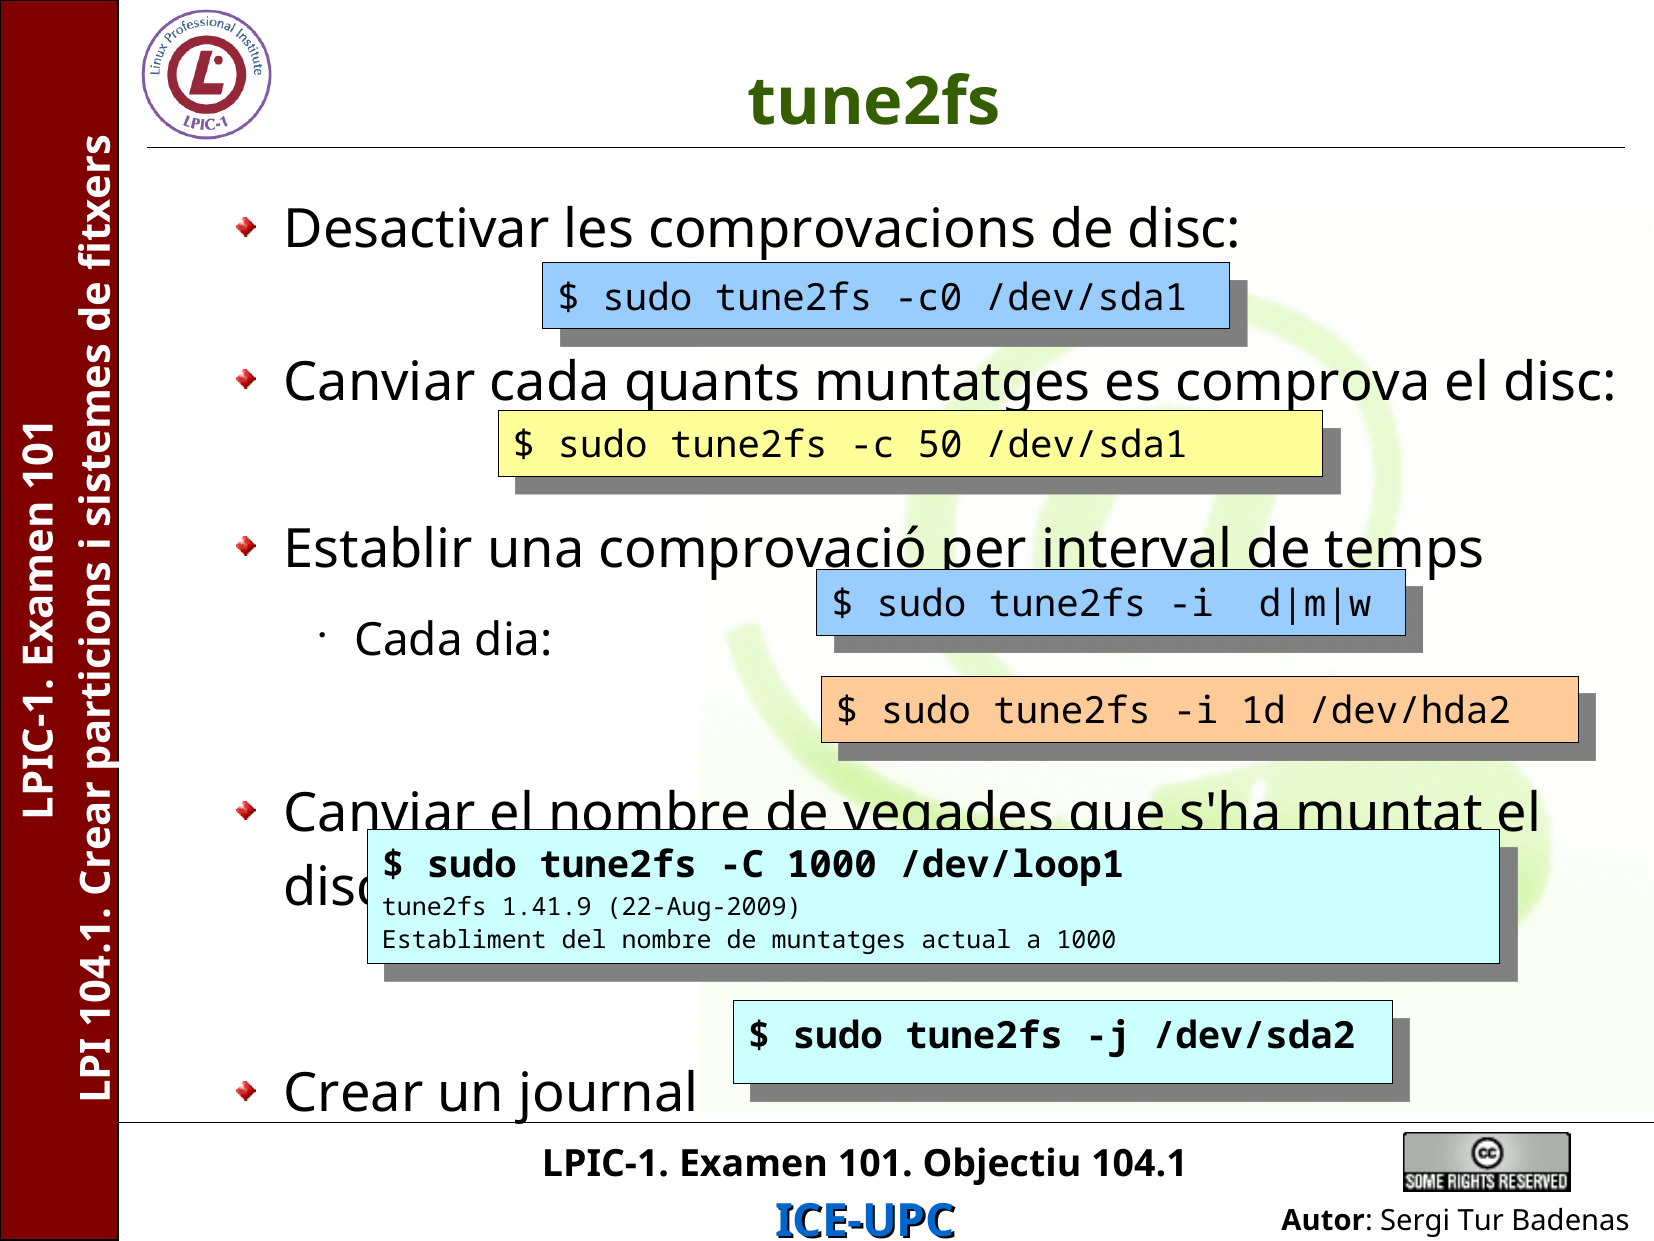

# tune2fs
Desactivar les comprovacions de disc:
Canviar cada quants muntatges es comprova el disc:
Establir una comprovació per interval de temps
Cada dia:
Canviar el nombre de vegades que s'ha muntat el disc:
Crear un journal
$ sudo tune2fs -c0 /dev/sda1
$ sudo tune2fs -c 50 /dev/sda1
$ sudo tune2fs -i d|m|w
$ sudo tune2fs -i 1d /dev/hda2
$ sudo tune2fs -C 1000 /dev/loop1
tune2fs 1.41.9 (22-Aug-2009)
Establiment del nombre de muntatges actual a 1000
$ sudo tune2fs -j /dev/sda2